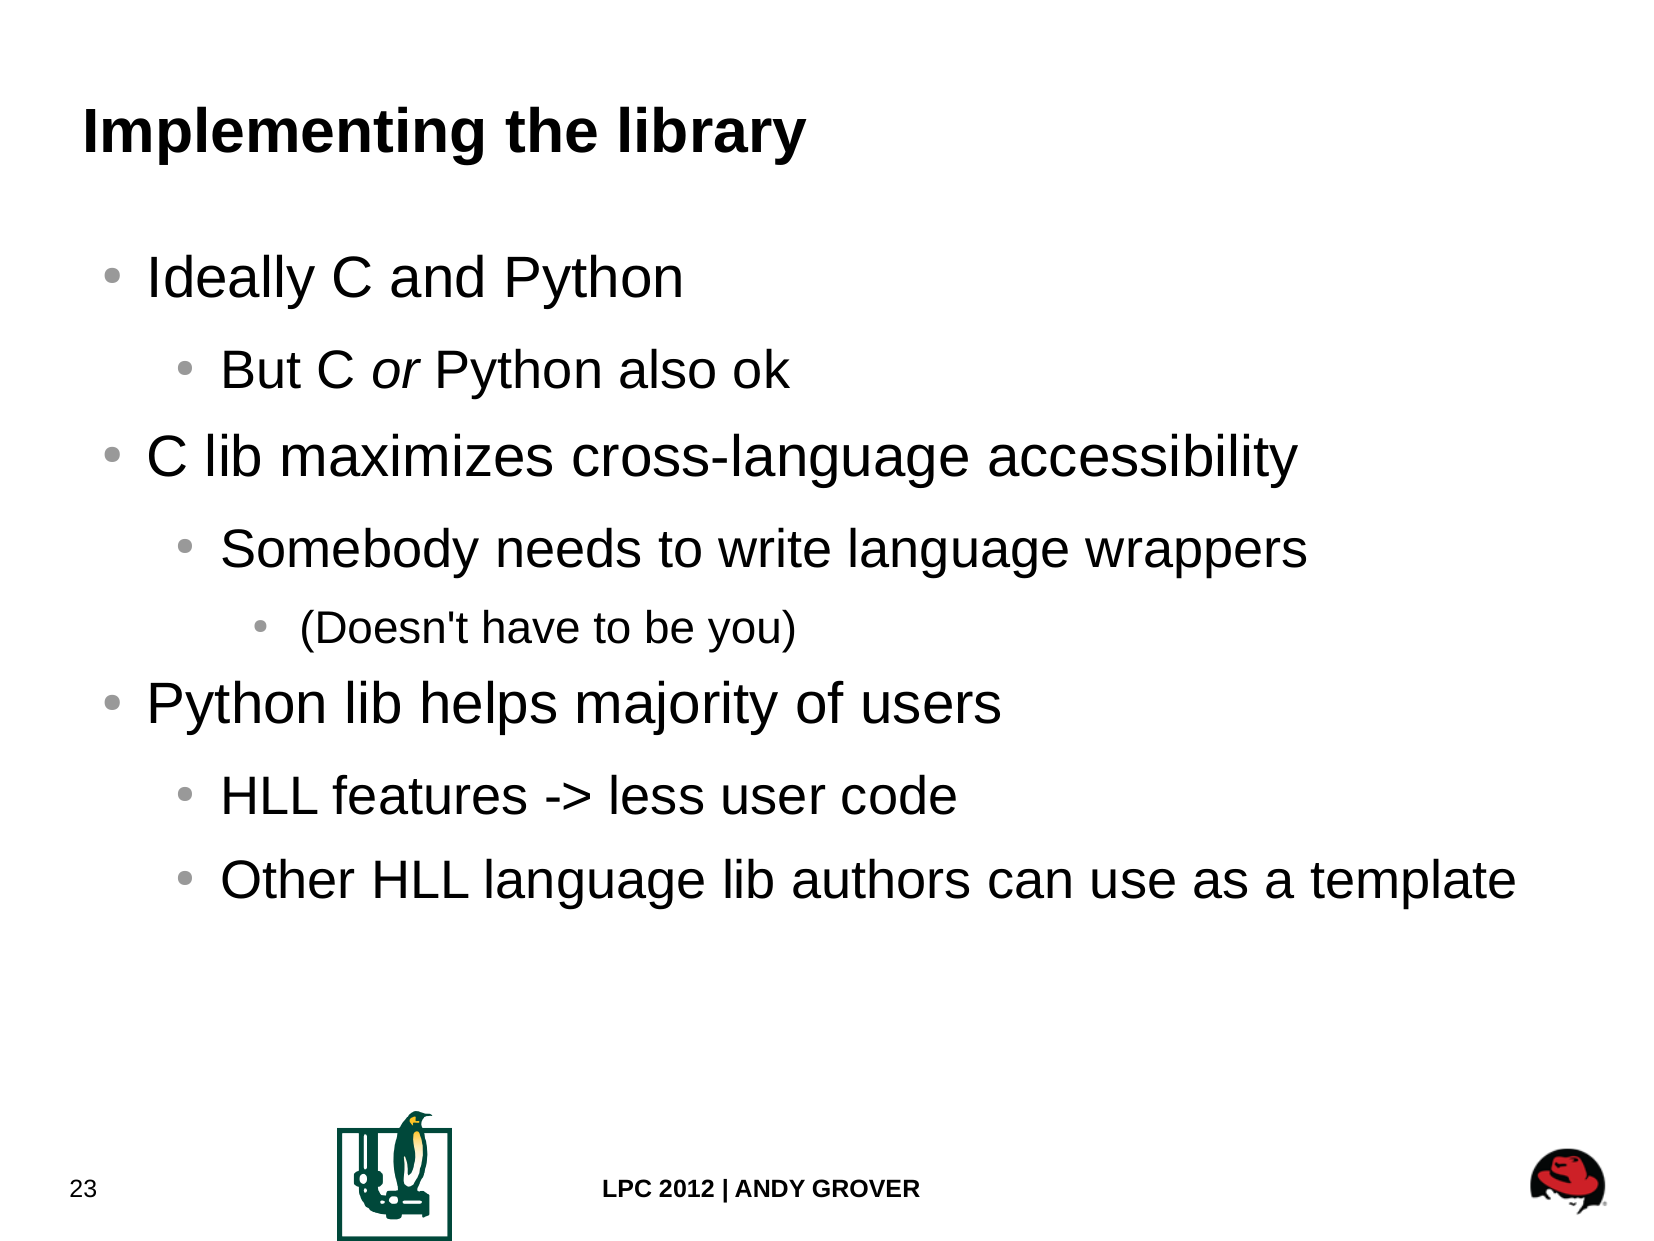

# Implementing the library
Ideally C and Python
But C or Python also ok
C lib maximizes cross-language accessibility
Somebody needs to write language wrappers
(Doesn't have to be you)
Python lib helps majority of users
HLL features -> less user code
Other HLL language lib authors can use as a template